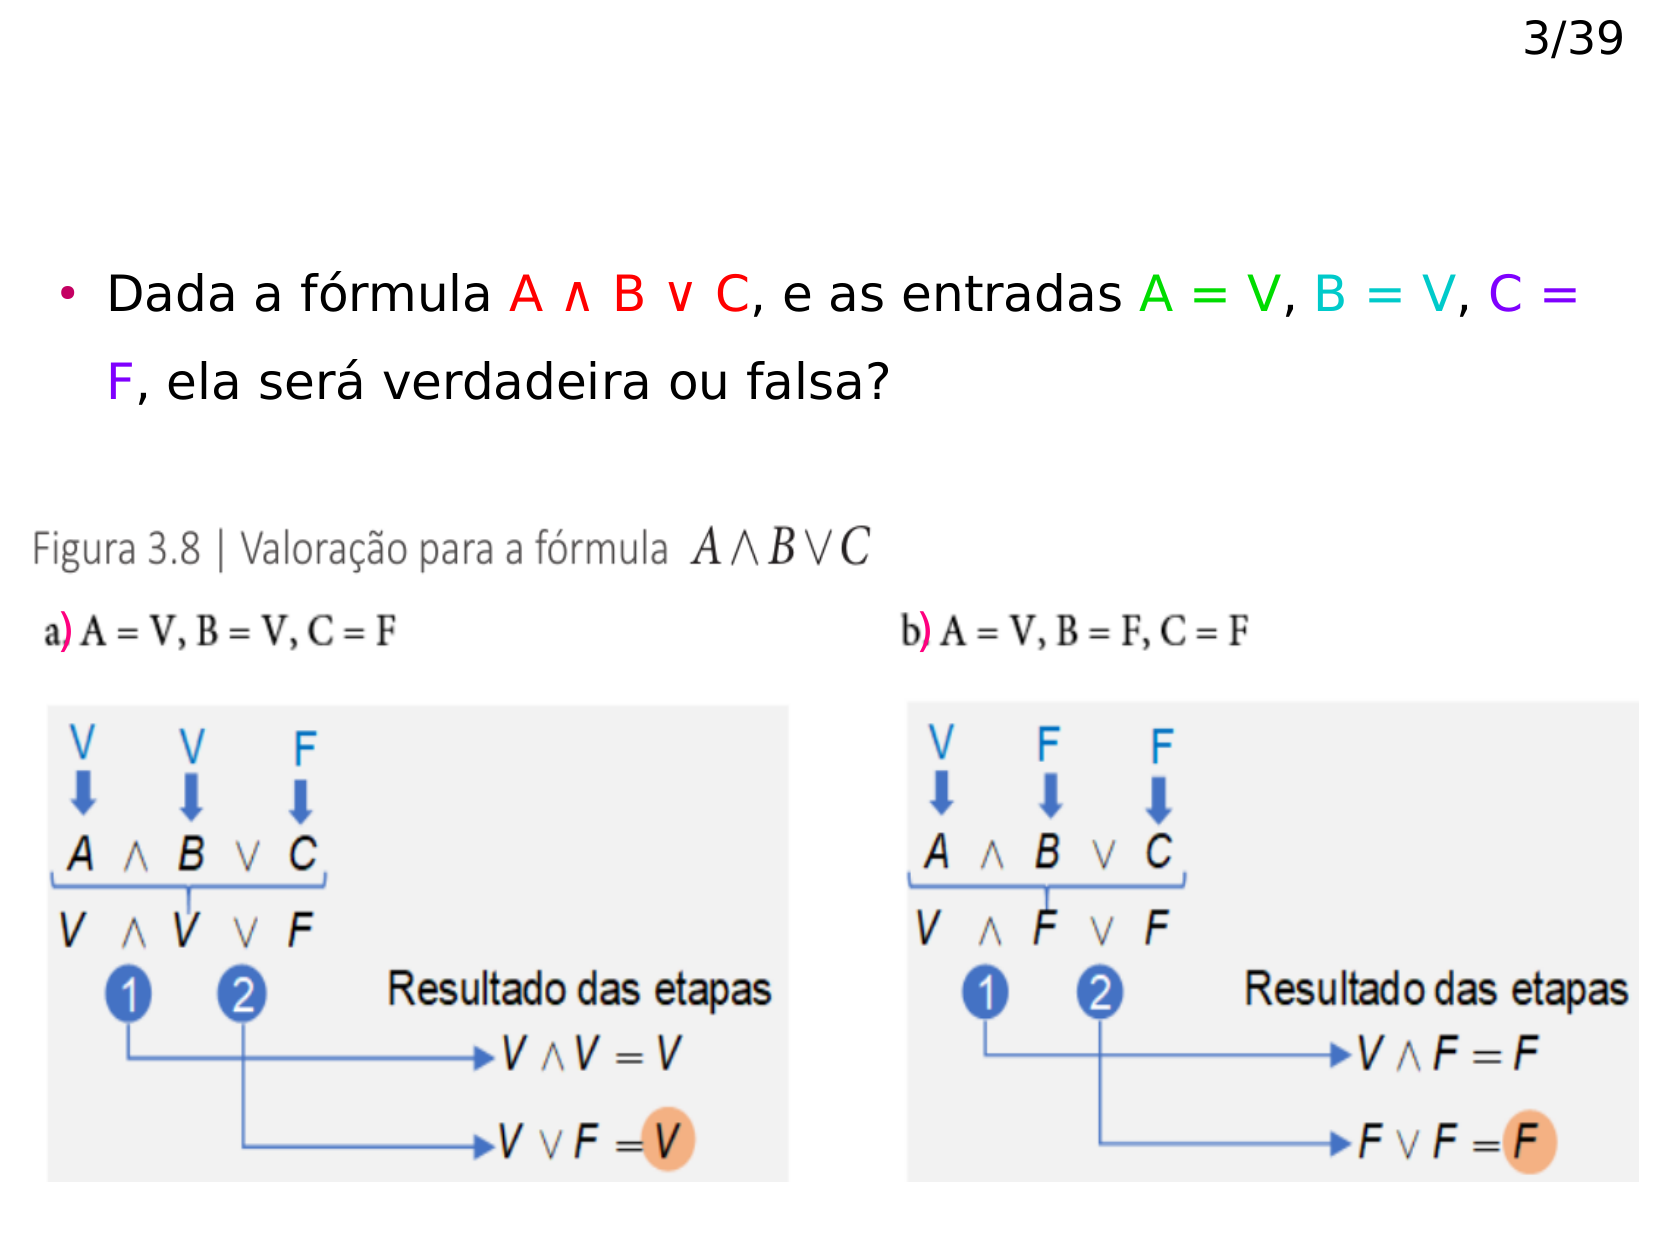

3
#
Dada a fórmula A ∧ B ∨ C, e as entradas A = V, B = V, C = F, ela será verdadeira ou falsa?
)
)